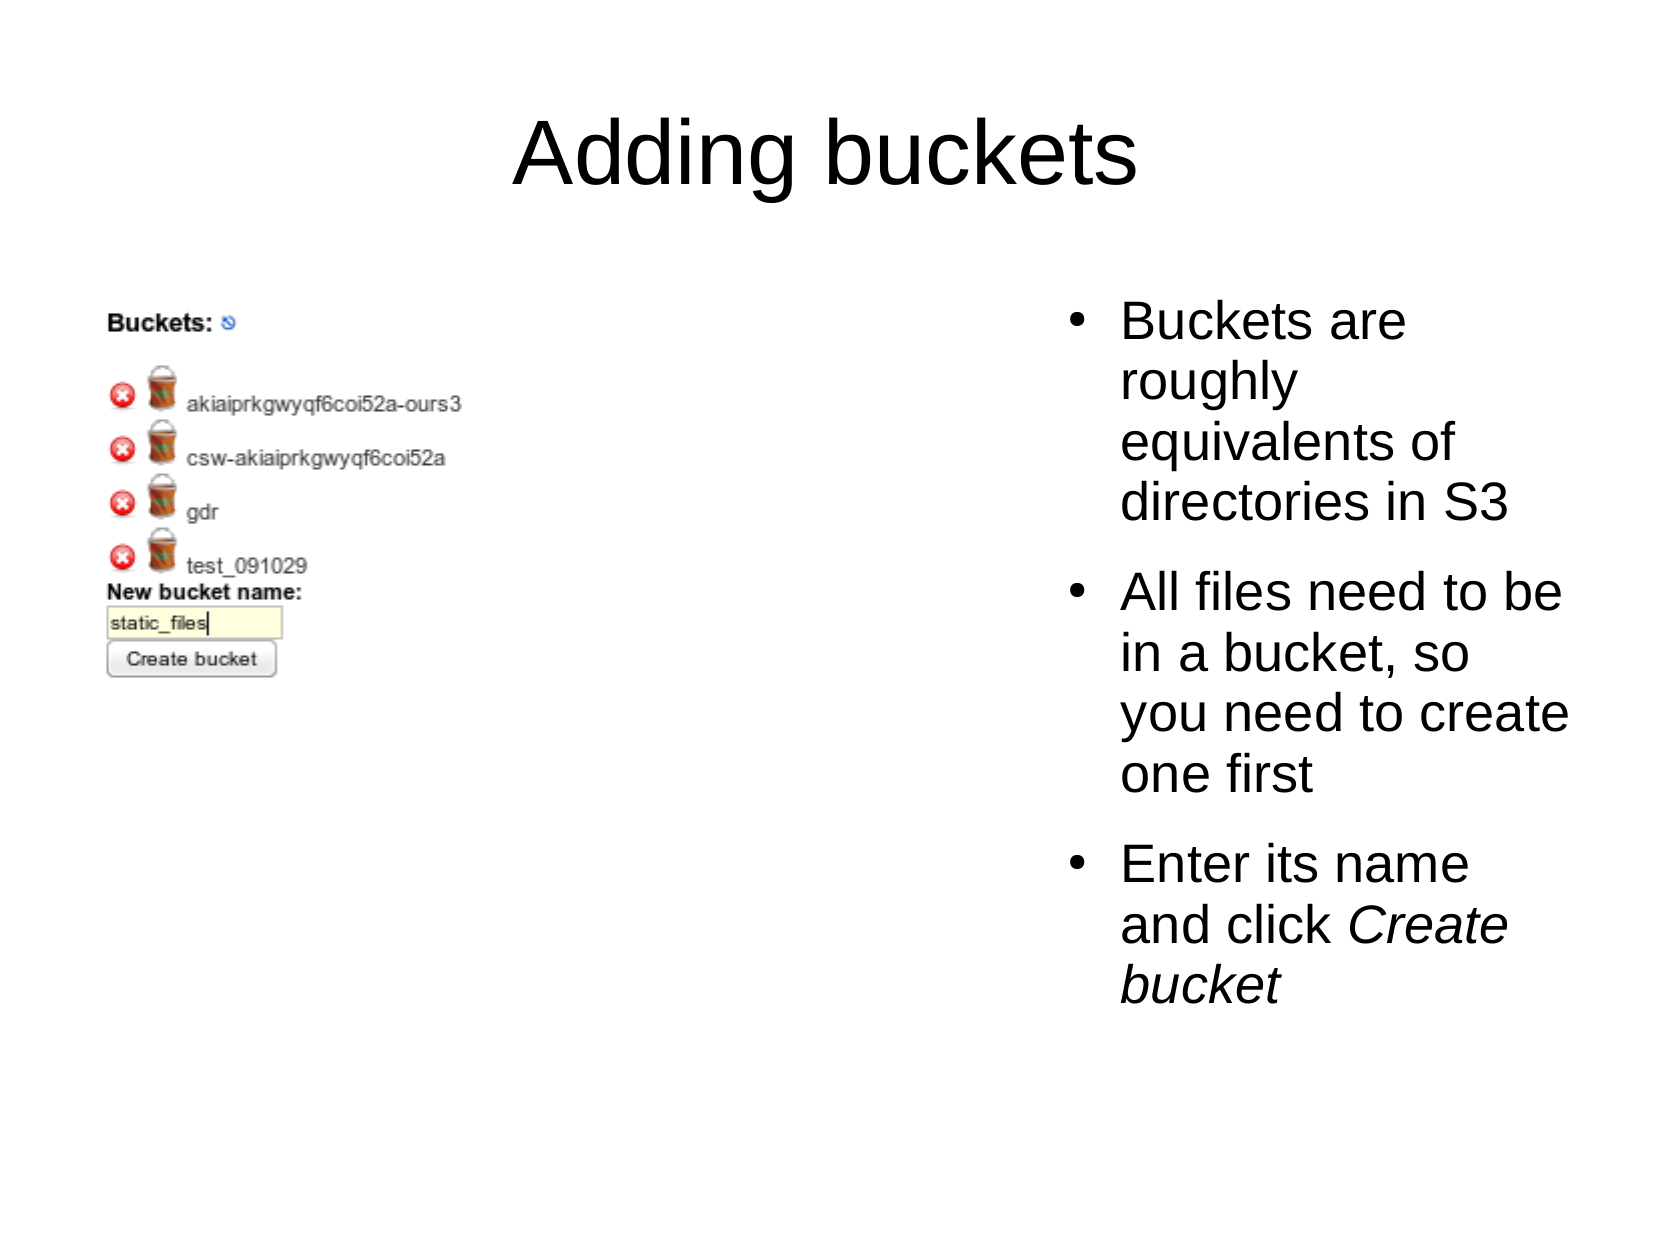

# Adding buckets
Buckets are roughly equivalents of directories in S3
All files need to be in a bucket, so you need to create one first
Enter its name and click Create bucket